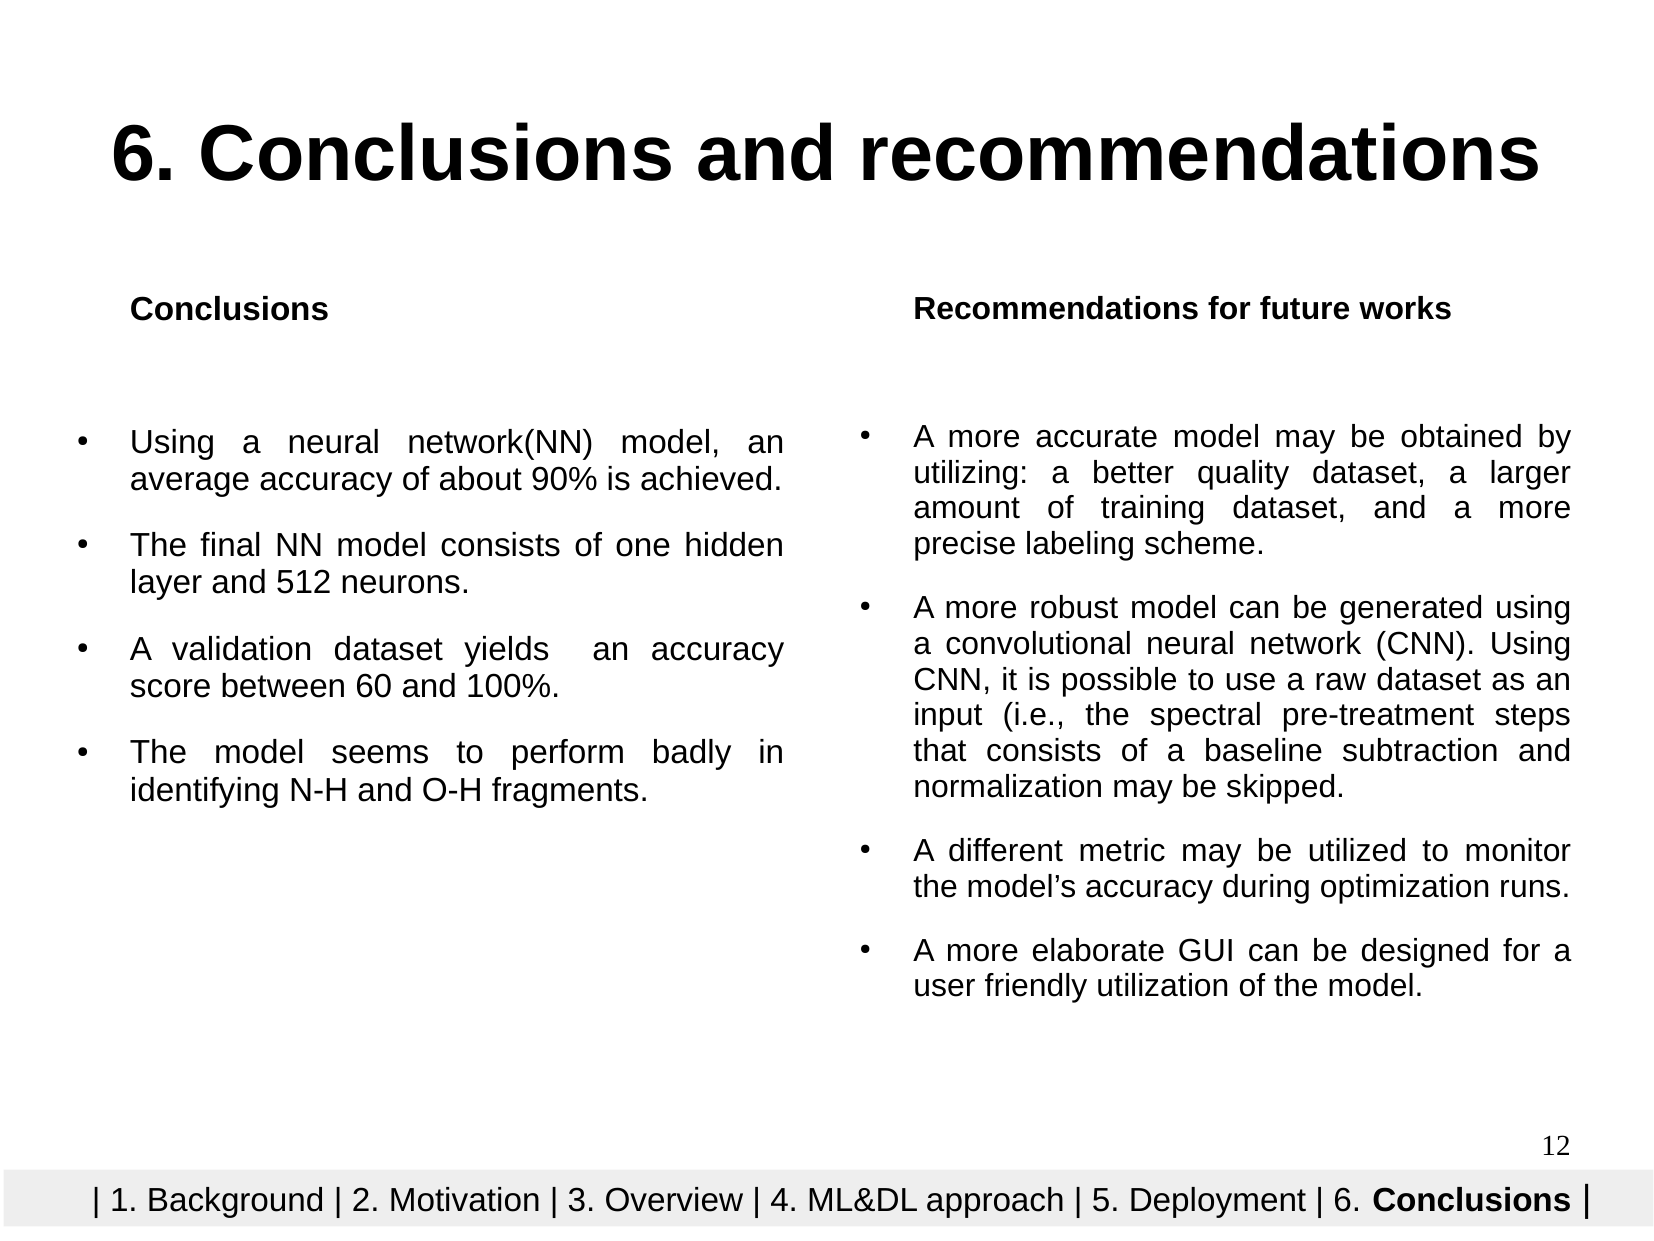

# 6. Conclusions and recommendations
Conclusions
Using a neural network(NN) model, an average accuracy of about 90% is achieved.
The final NN model consists of one hidden layer and 512 neurons.
A validation dataset yields an accuracy score between 60 and 100%.
The model seems to perform badly in identifying N-H and O-H fragments.
Recommendations for future works
A more accurate model may be obtained by utilizing: a better quality dataset, a larger amount of training dataset, and a more precise labeling scheme.
A more robust model can be generated using a convolutional neural network (CNN). Using CNN, it is possible to use a raw dataset as an input (i.e., the spectral pre-treatment steps that consists of a baseline subtraction and normalization may be skipped.
A different metric may be utilized to monitor the model’s accuracy during optimization runs.
A more elaborate GUI can be designed for a user friendly utilization of the model.
12
| 1. Background | 2. Motivation | 3. Overview | 4. ML&DL approach | 5. Deployment | 6. Conclusions |